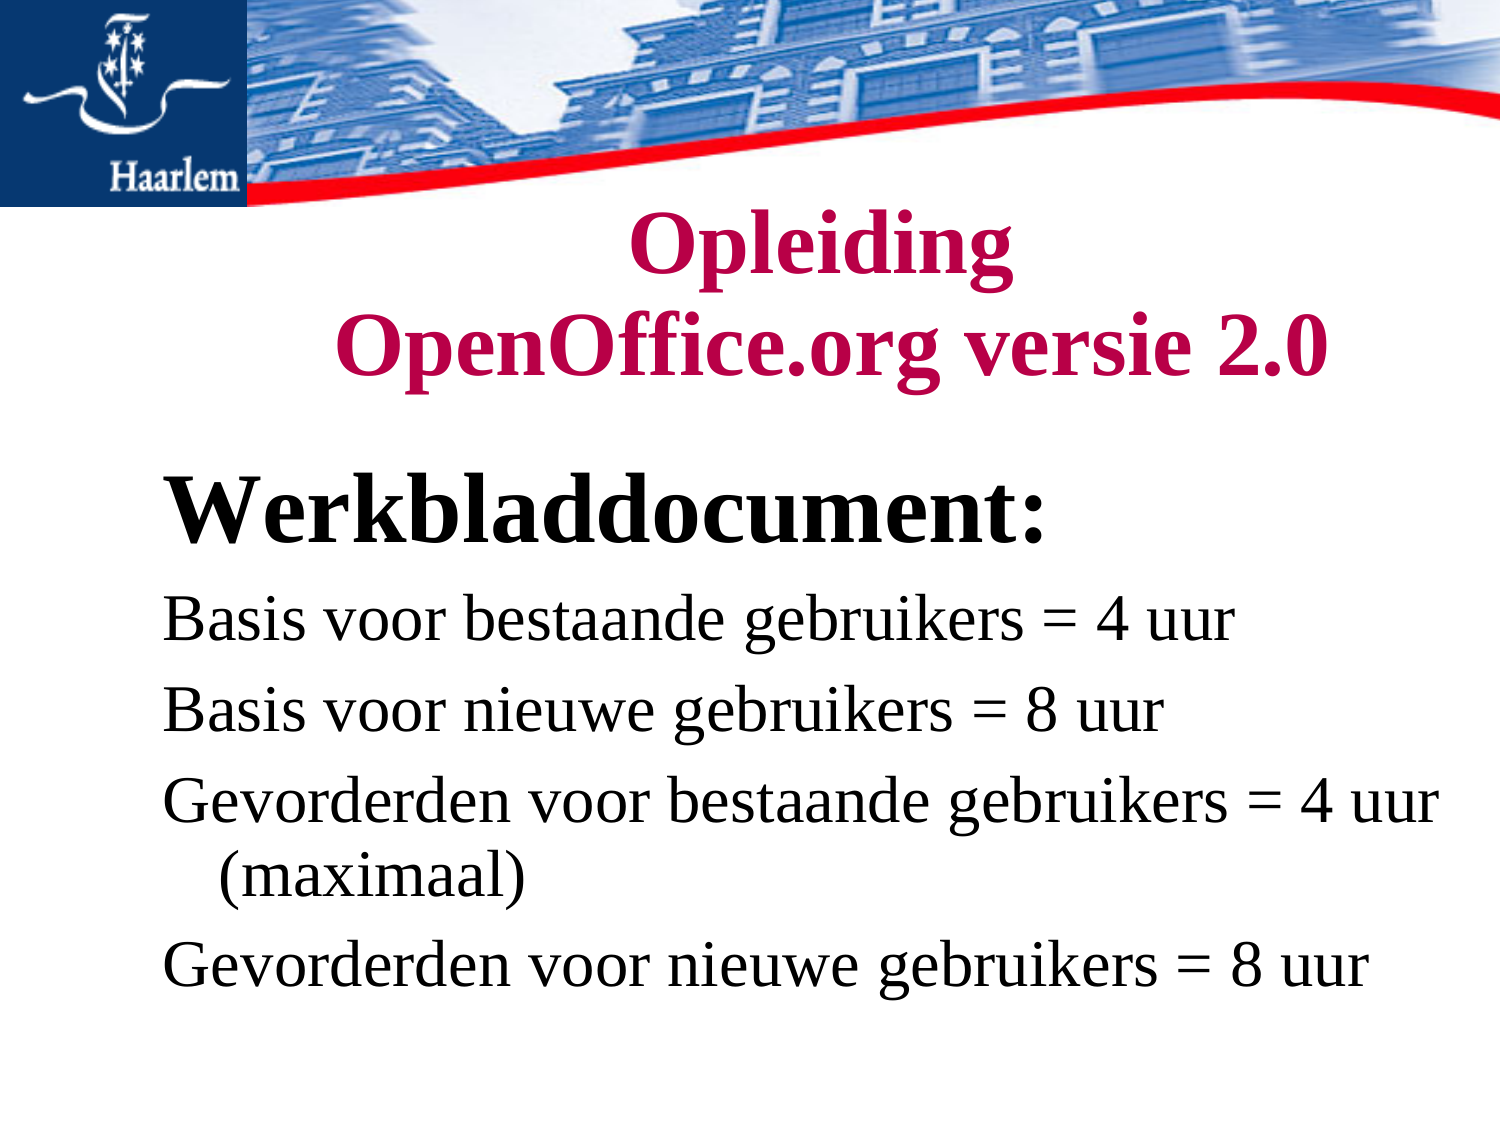

# Opleiding OpenOffice.org versie 2.0
Werkbladdocument:
Basis voor bestaande gebruikers = 4 uur
Basis voor nieuwe gebruikers = 8 uur
Gevorderden voor bestaande gebruikers = 4 uur (maximaal)
Gevorderden voor nieuwe gebruikers = 8 uur